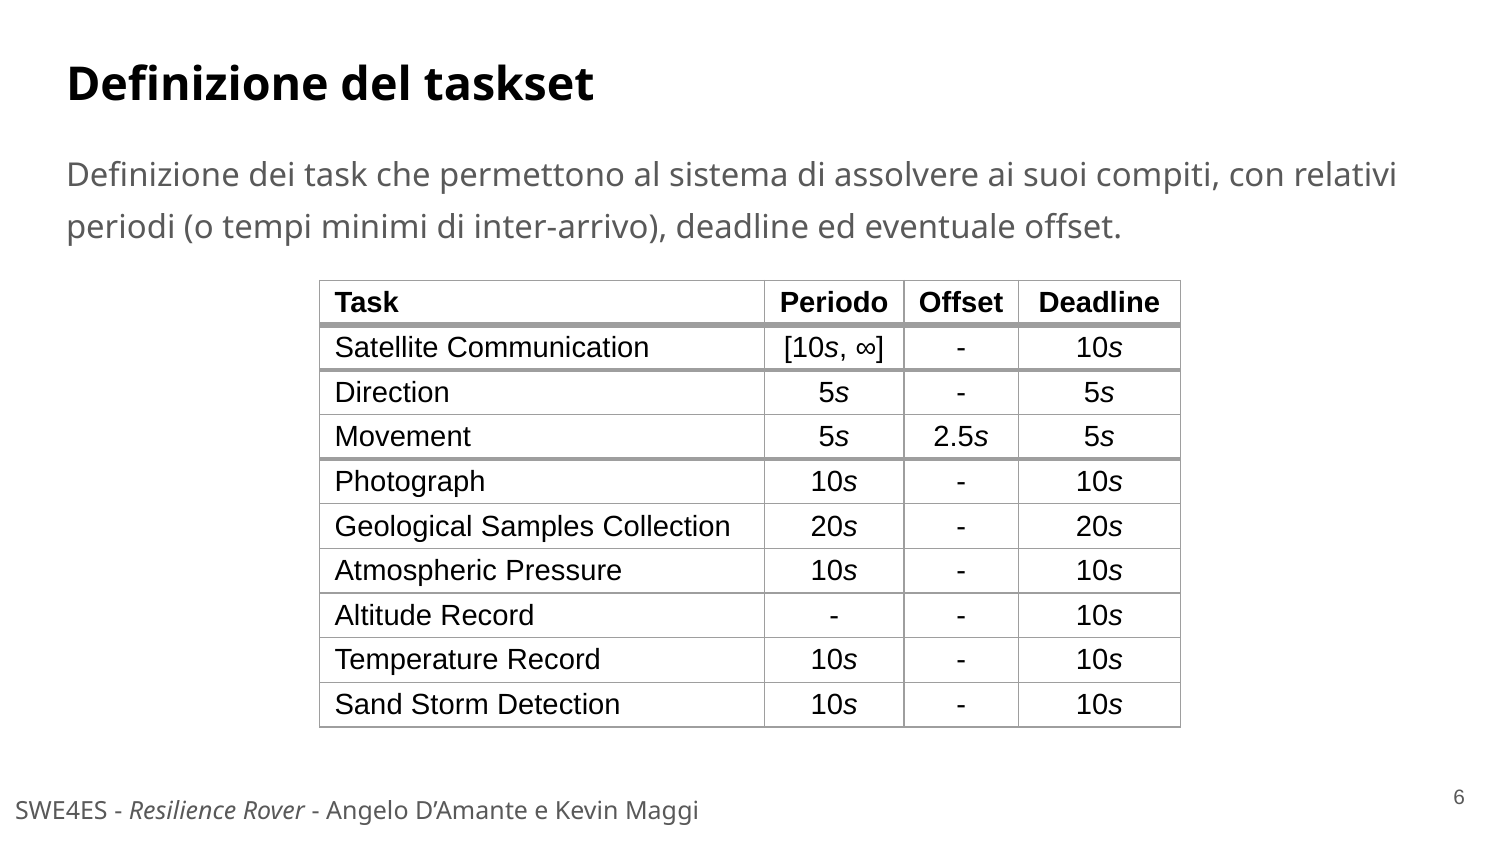

# Definizione del taskset
Definizione dei task che permettono al sistema di assolvere ai suoi compiti, con relativi periodi (o tempi minimi di inter-arrivo), deadline ed eventuale offset.
| Task | Periodo | Offset | Deadline |
| --- | --- | --- | --- |
| Satellite Communication | [10s, ∞] | - | 10s |
| Direction | 5s | - | 5s |
| Movement | 5s | 2.5s | 5s |
| Photograph | 10s | - | 10s |
| Geological Samples Collection | 20s | - | 20s |
| Atmospheric Pressure | 10s | - | 10s |
| Altitude Record | - | - | 10s |
| Temperature Record | 10s | - | 10s |
| Sand Storm Detection | 10s | - | 10s |